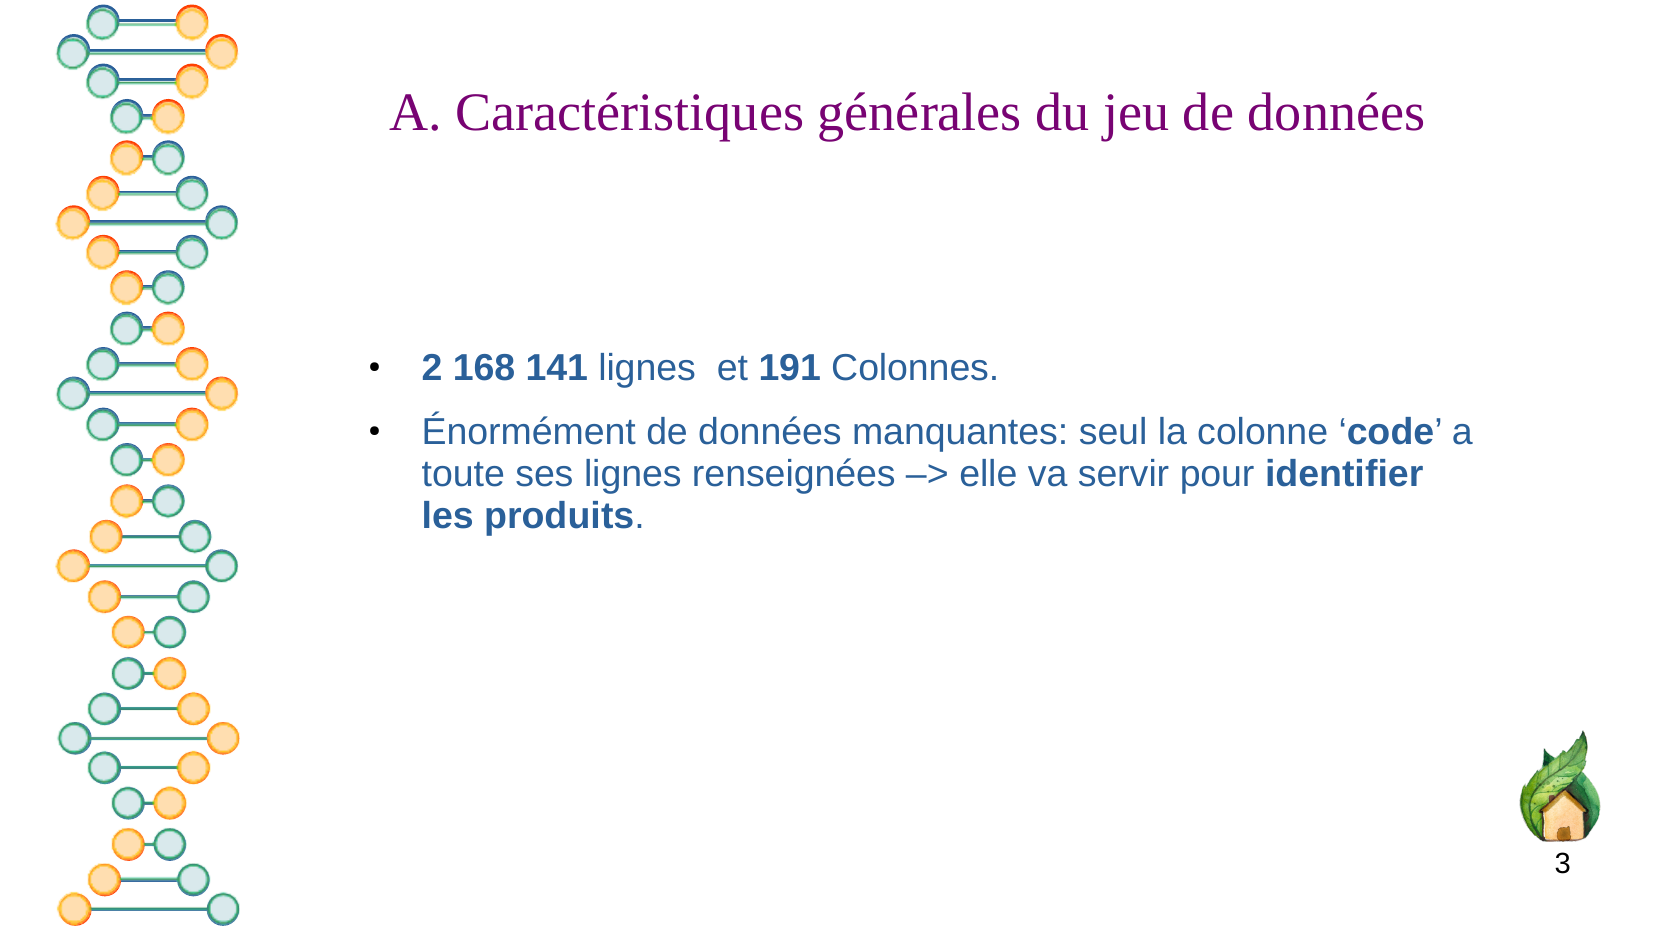

# A. Caractéristiques générales du jeu de données
2 168 141 lignes et 191 Colonnes.
Énormément de données manquantes: seul la colonne ‘code’ a toute ses lignes renseignées –> elle va servir pour identifier les produits.
3